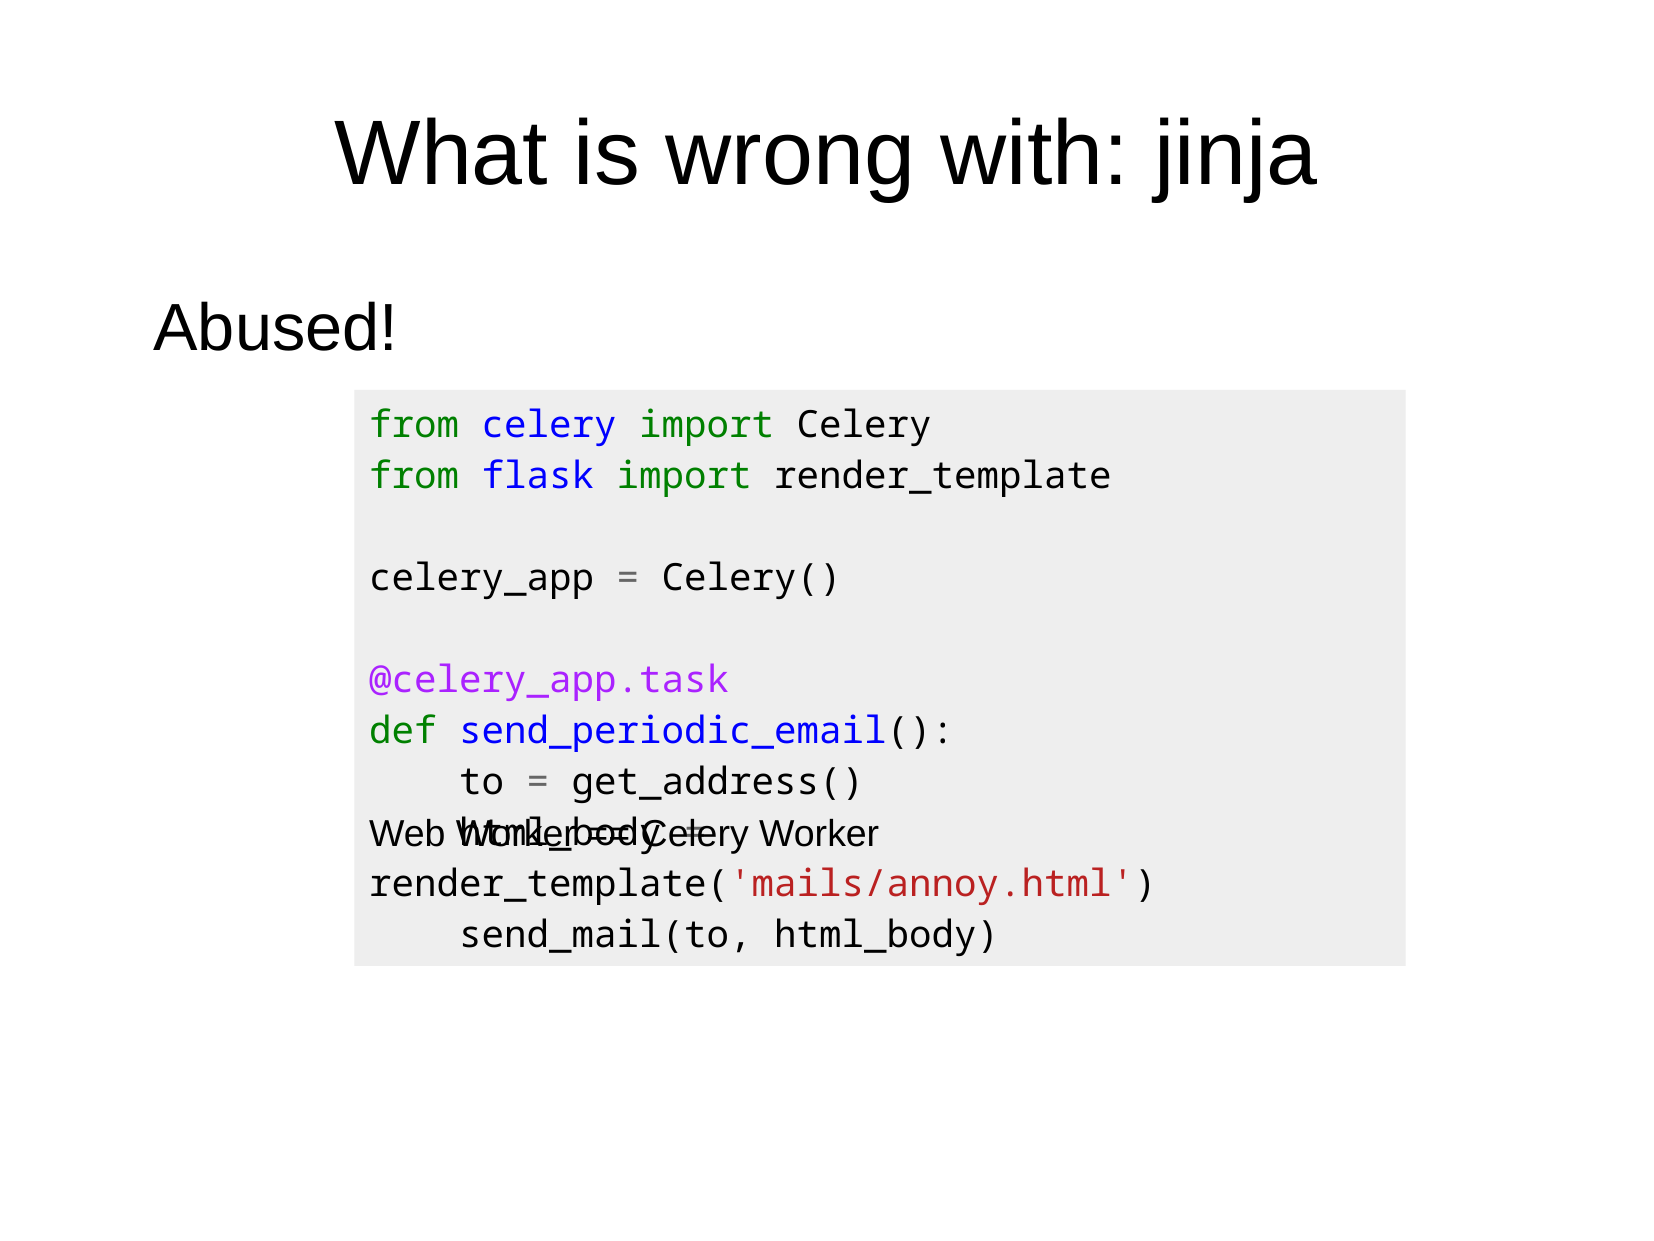

# What is wrong with: jinja
Abused!
from celery import Celery
from flask import render_template
celery_app = Celery()
@celery_app.task
def send_periodic_email():
 to = get_address()
 html_body = render_template('mails/annoy.html')
 send_mail(to, html_body)
Web Worker == Celery Worker